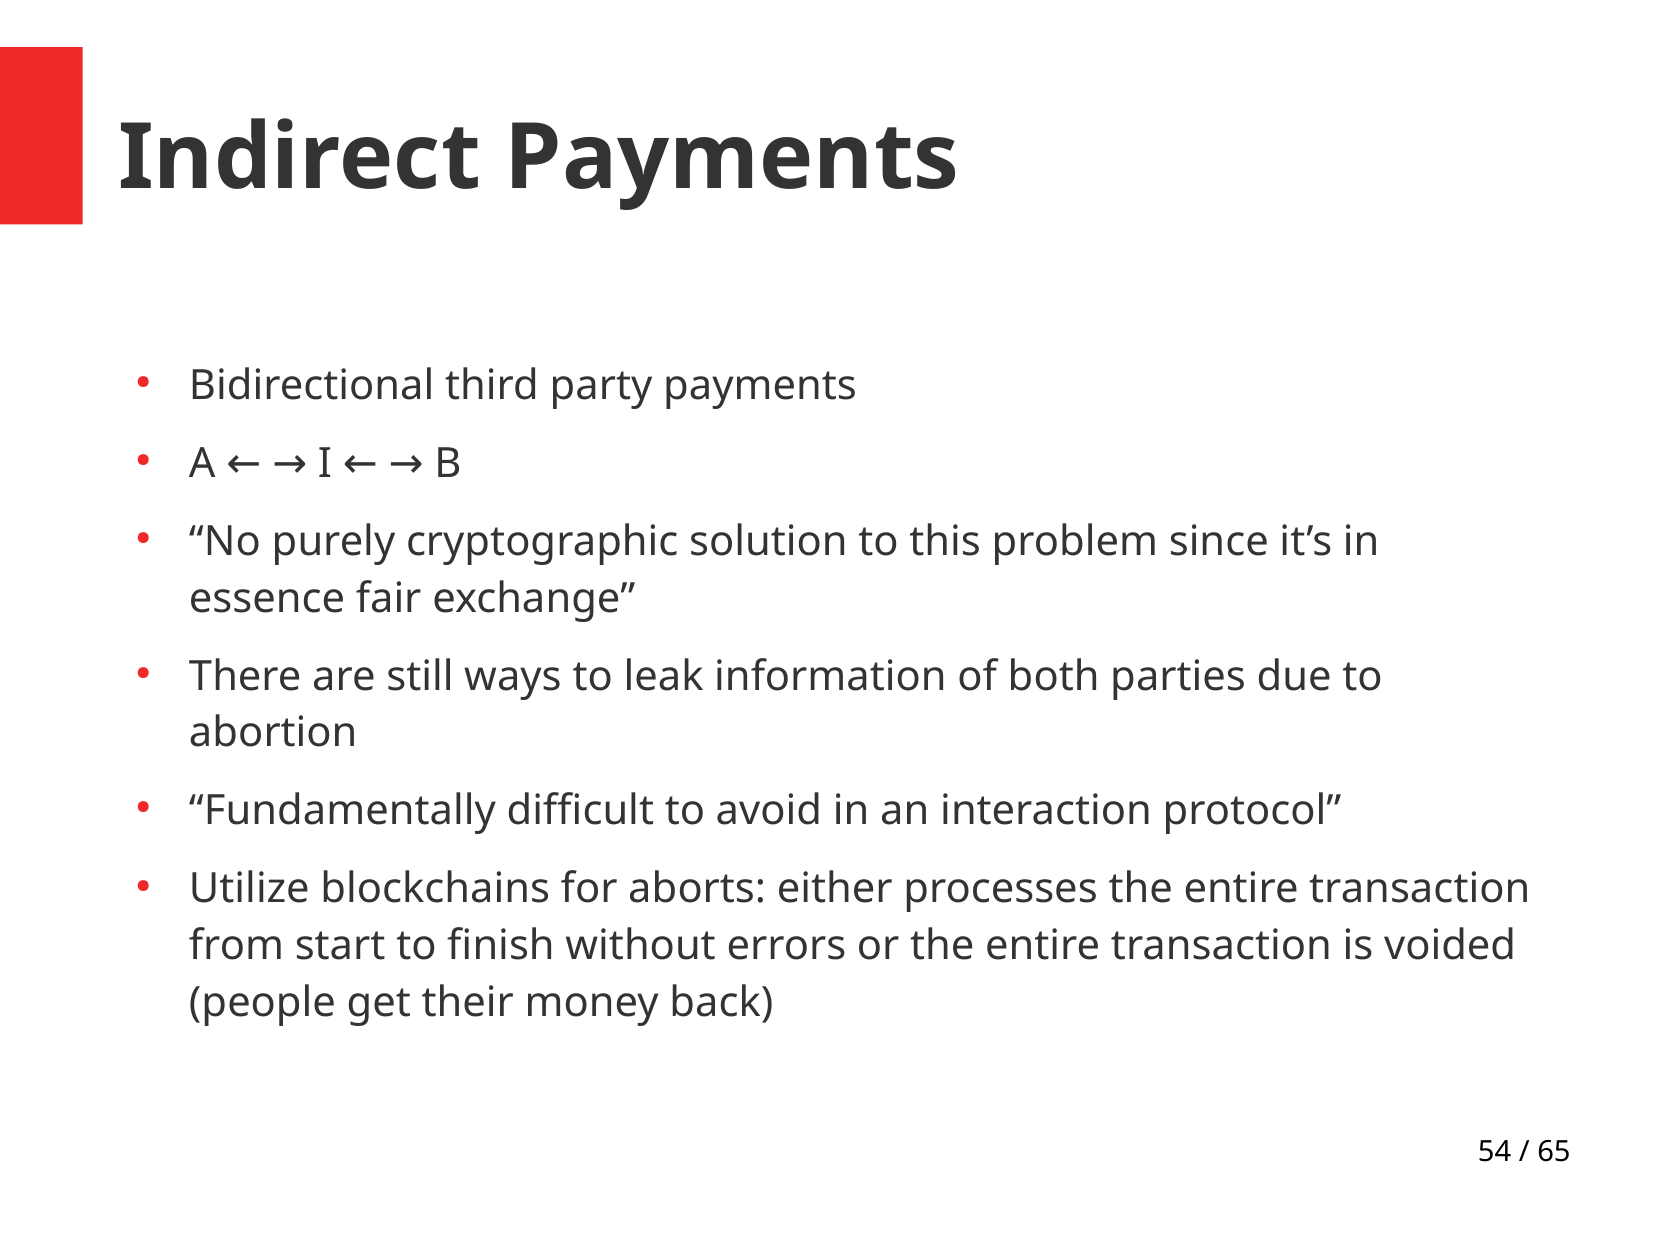

# Indirect Payments
Bidirectional third party payments
A ← → I ← → B
“No purely cryptographic solution to this problem since it’s in essence fair exchange”
There are still ways to leak information of both parties due to abortion
“Fundamentally difficult to avoid in an interaction protocol”
Utilize blockchains for aborts: either processes the entire transaction from start to finish without errors or the entire transaction is voided (people get their money back)
54